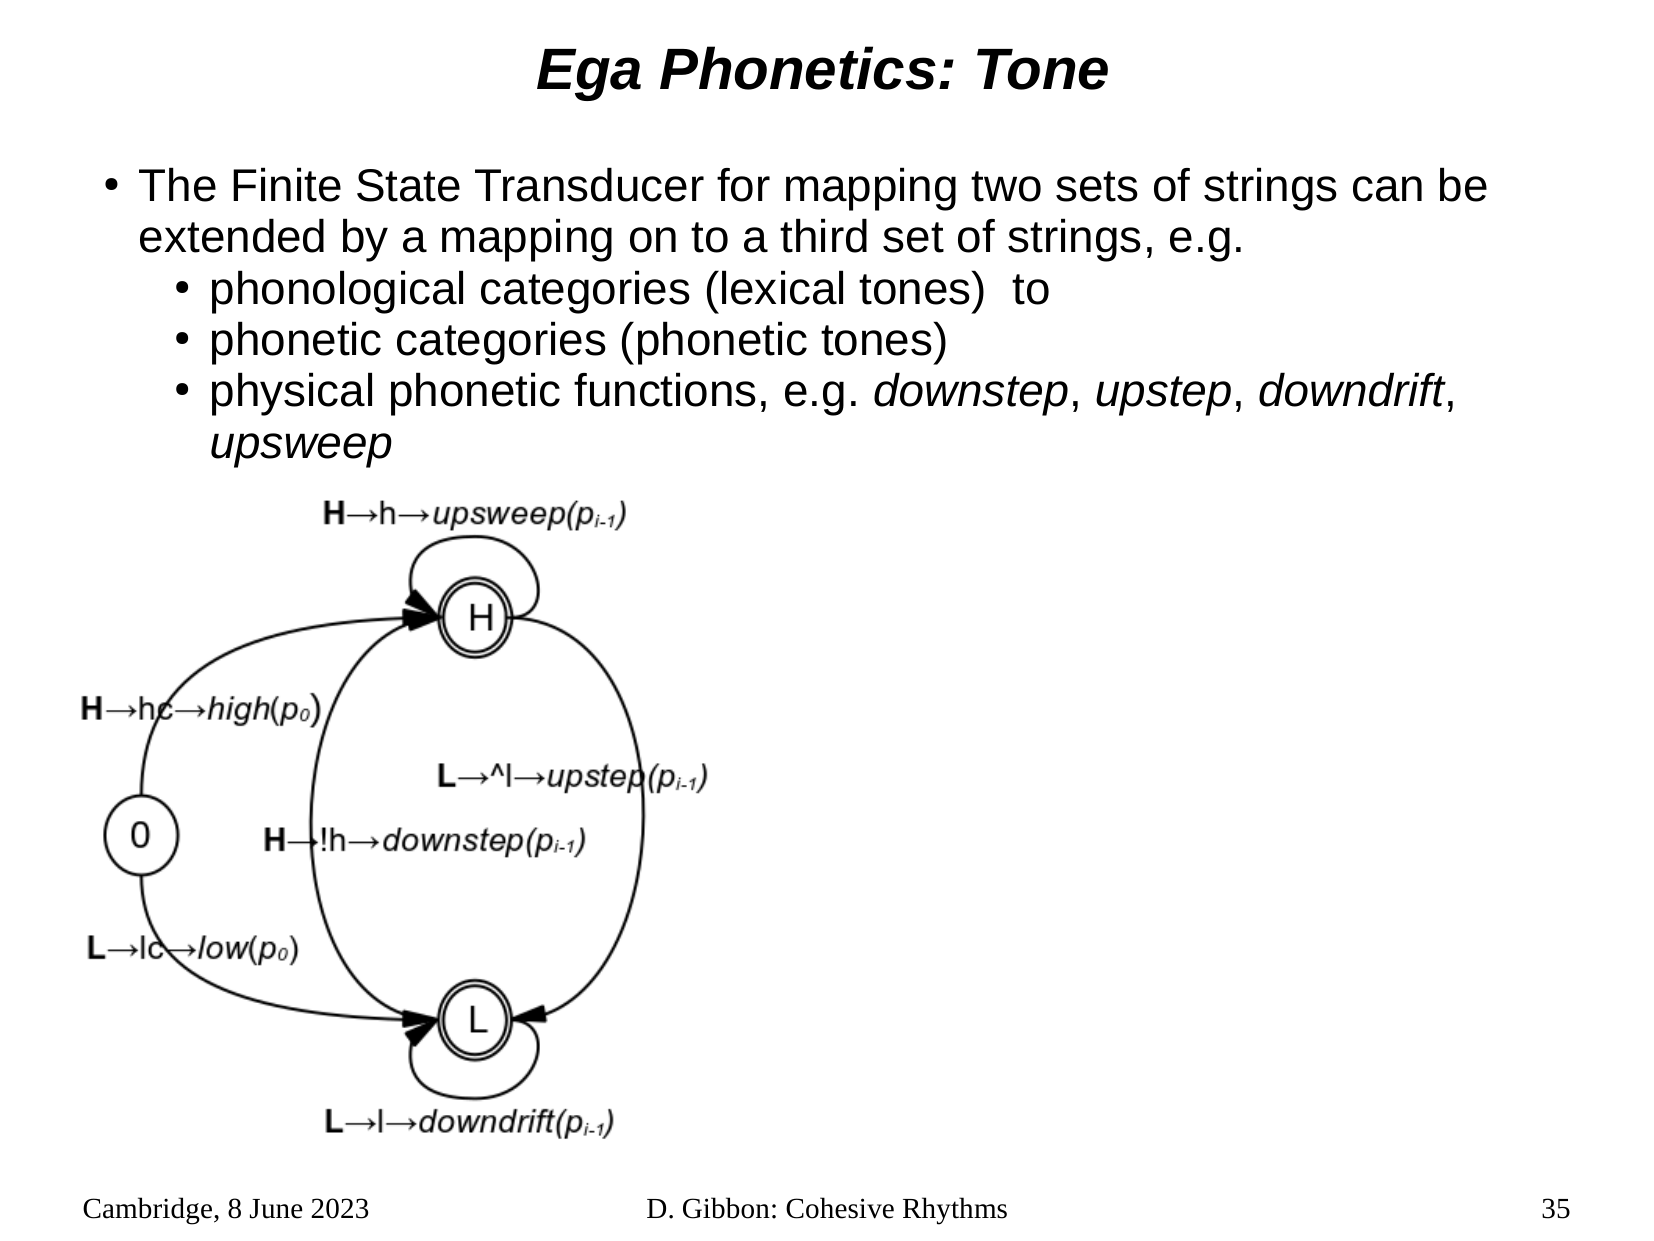

# Ega Phonetics: Tone
The Finite State Transducer for mapping two sets of strings can be extended by a mapping on to a third set of strings, e.g.
phonological categories (lexical tones) to
phonetic categories (phonetic tones)
physical phonetic functions, e.g. downstep, upstep, downdrift, upsweep
Cambridge, 8 June 2023
D. Gibbon: Cohesive Rhythms
35